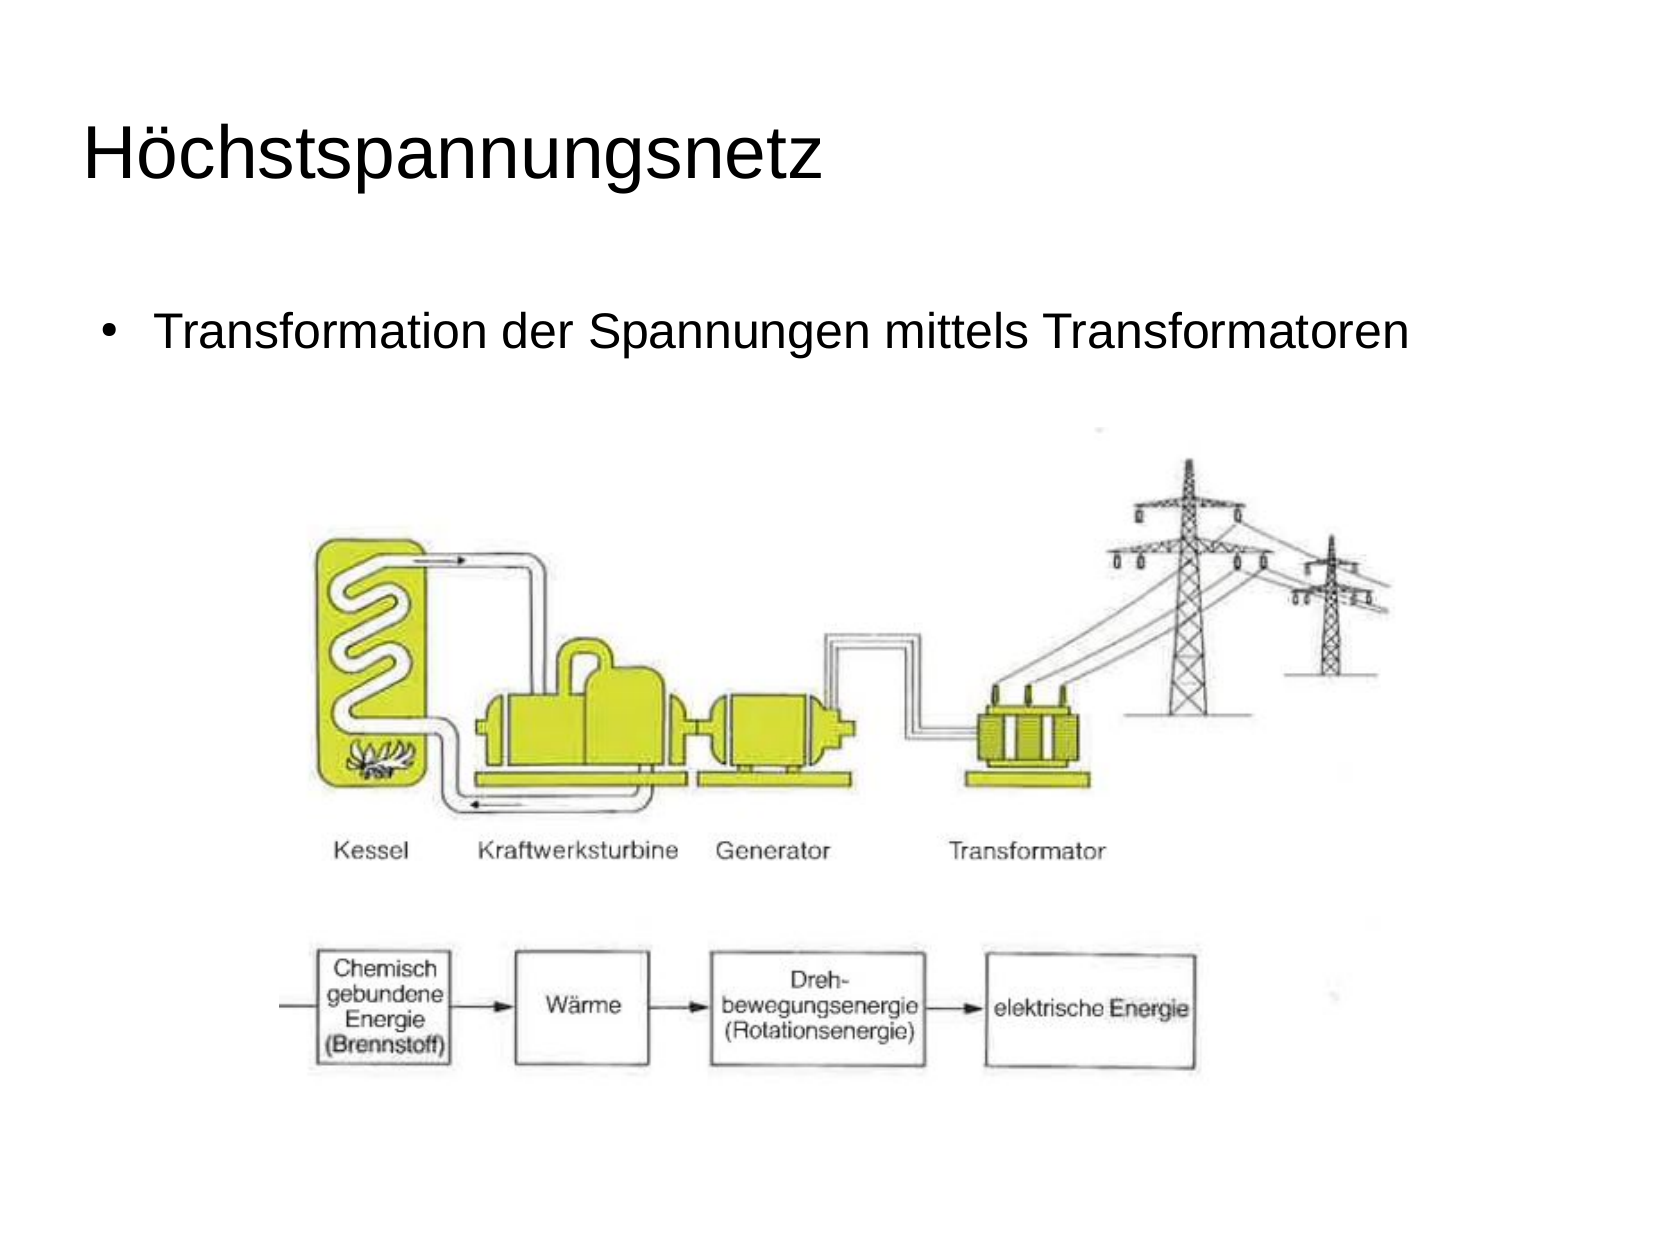

# Höchstspannungsnetz
Transformation der Spannungen mittels Transformatoren